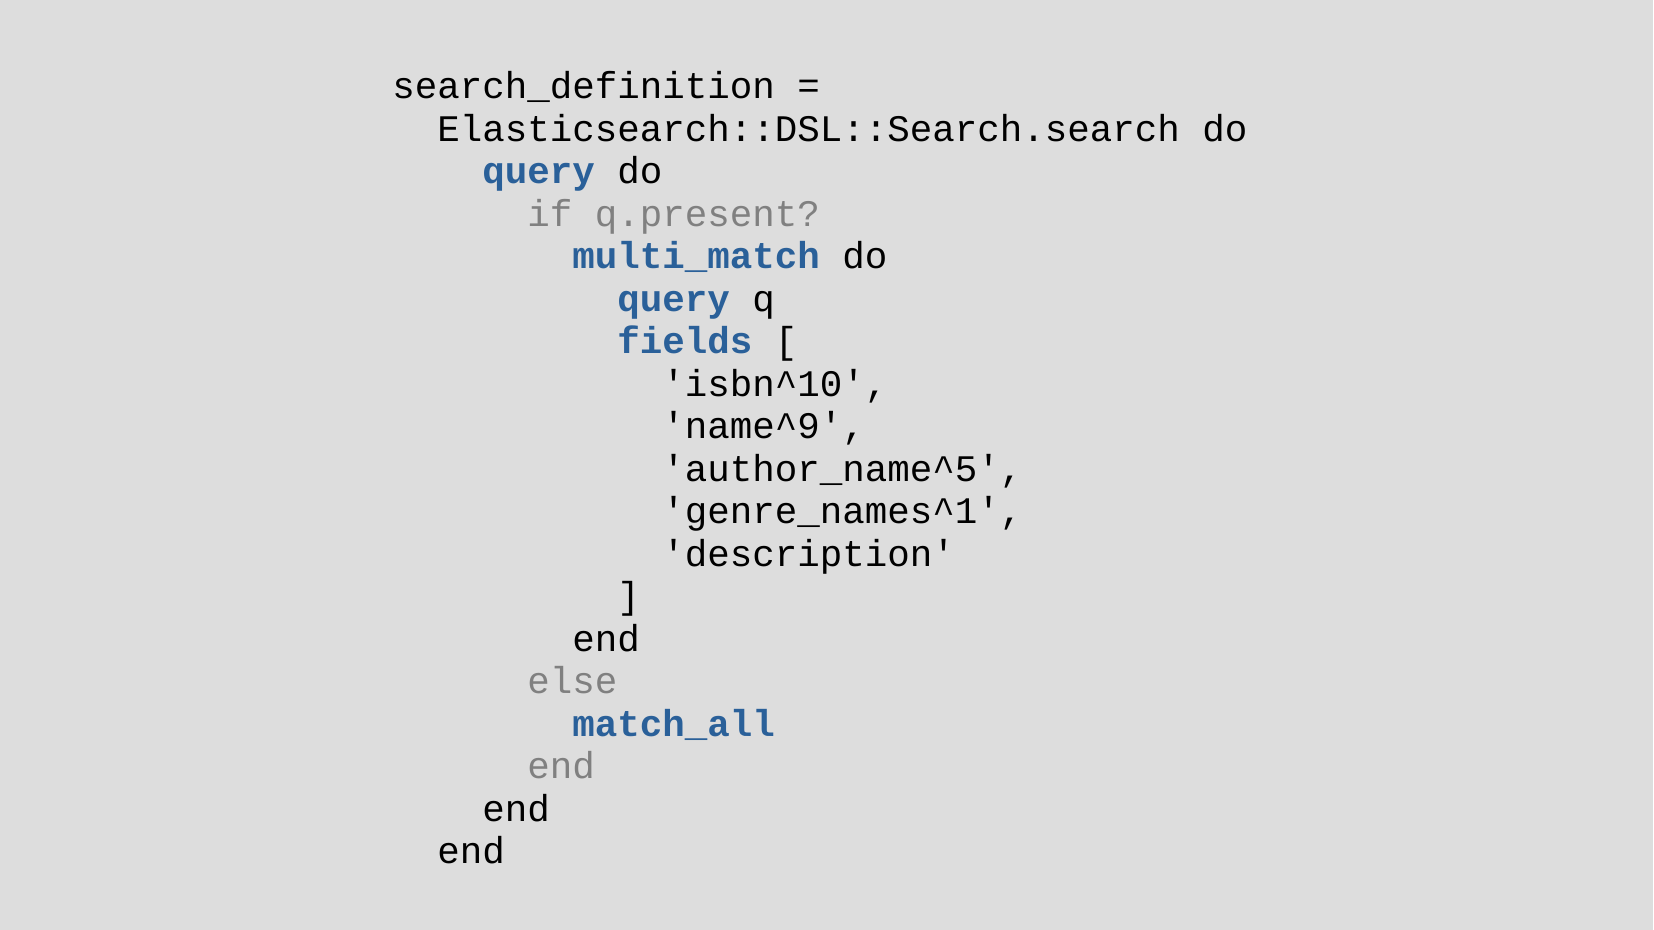

search_definition =
 Elasticsearch::DSL::Search.search do
 query do
 if q.present?
 multi_match do
 query q
 fields [
 'isbn^10',
 'name^9',
 'author_name^5',
 'genre_names^1',
 'description'
 ]
 end
 else
 match_all
 end
 end
 end